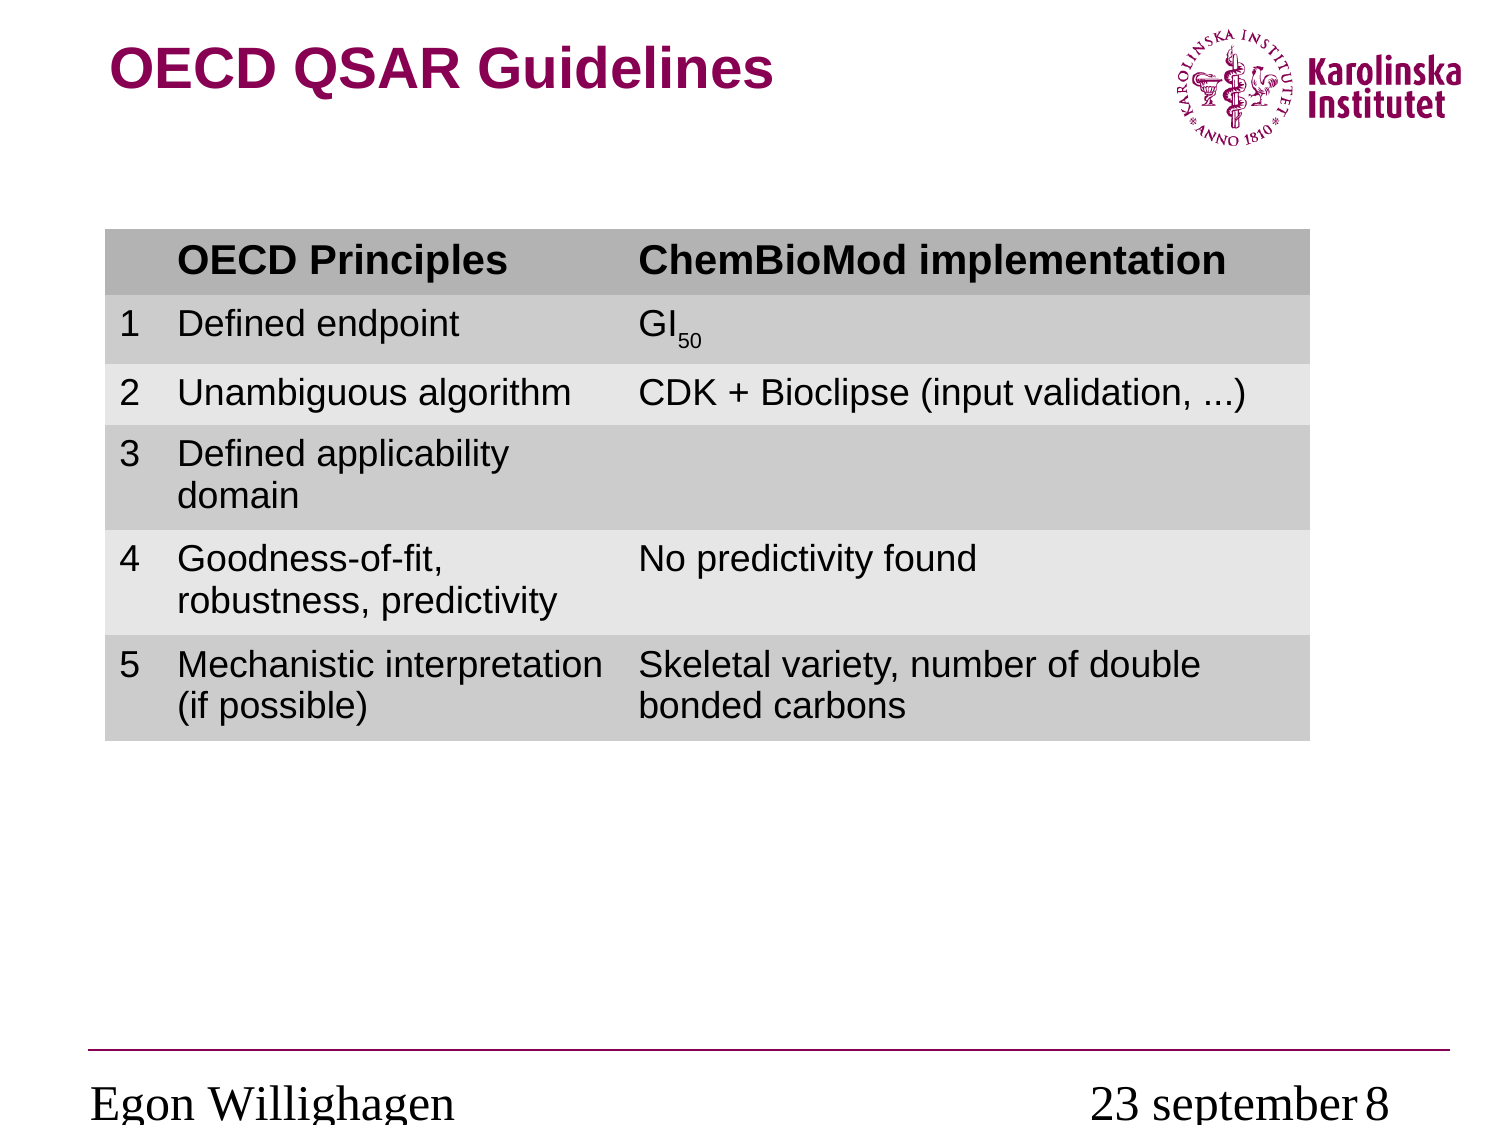

# OECD QSAR Guidelines
| | OECD Principles | ChemBioMod implementation |
| --- | --- | --- |
| 1 | Defined endpoint | GI50 |
| 2 | Unambiguous algorithm | CDK + Bioclipse (input validation, ...) |
| 3 | Defined applicability domain | |
| 4 | Goodness-of-fit, robustness, predictivity | No predictivity found |
| 5 | Mechanistic interpretation (if possible) | Skeletal variety, number of double bonded carbons |
Egon Willighagen
8